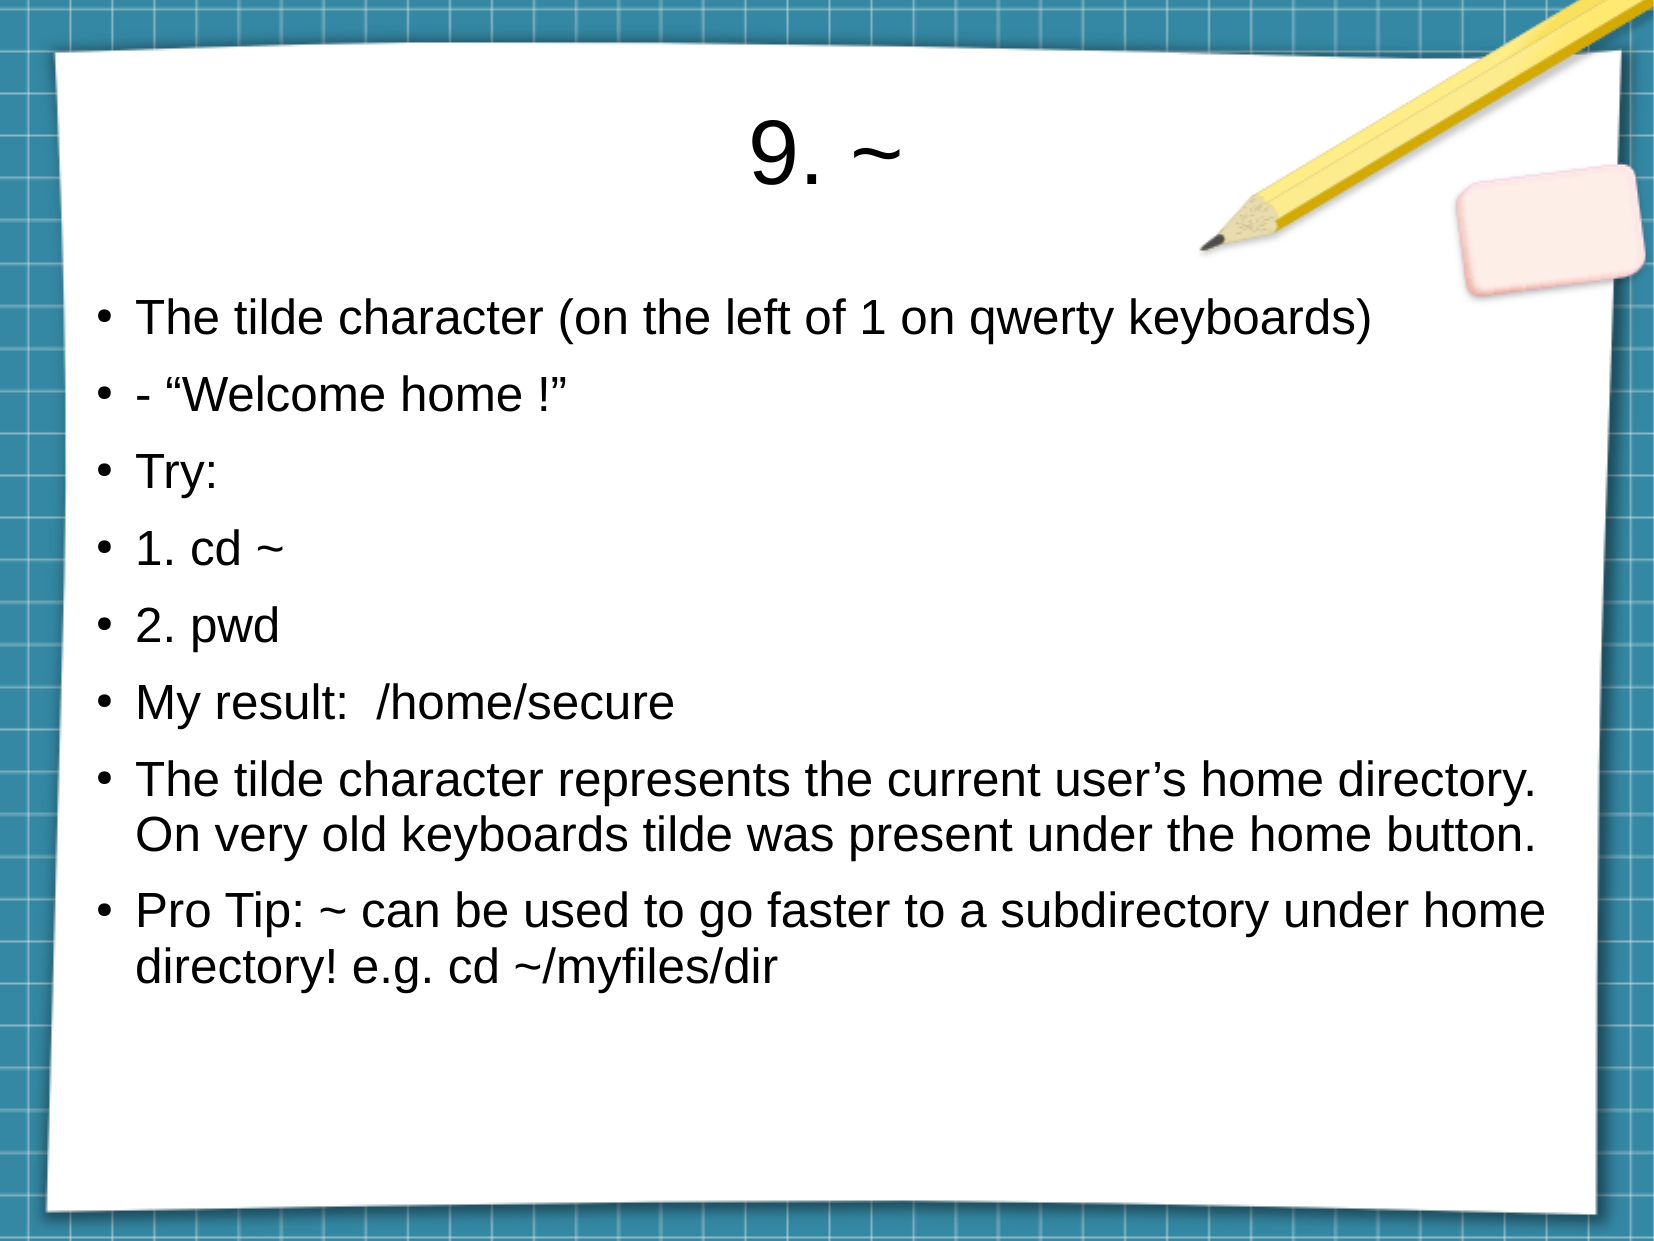

# 9. ~
The tilde character (on the left of 1 on qwerty keyboards)
- “Welcome home !”
Try:
1. cd ~
2. pwd
My result: /home/secure
The tilde character represents the current user’s home directory. On very old keyboards tilde was present under the home button.
Pro Tip: ~ can be used to go faster to a subdirectory under home directory! e.g. cd ~/myfiles/dir